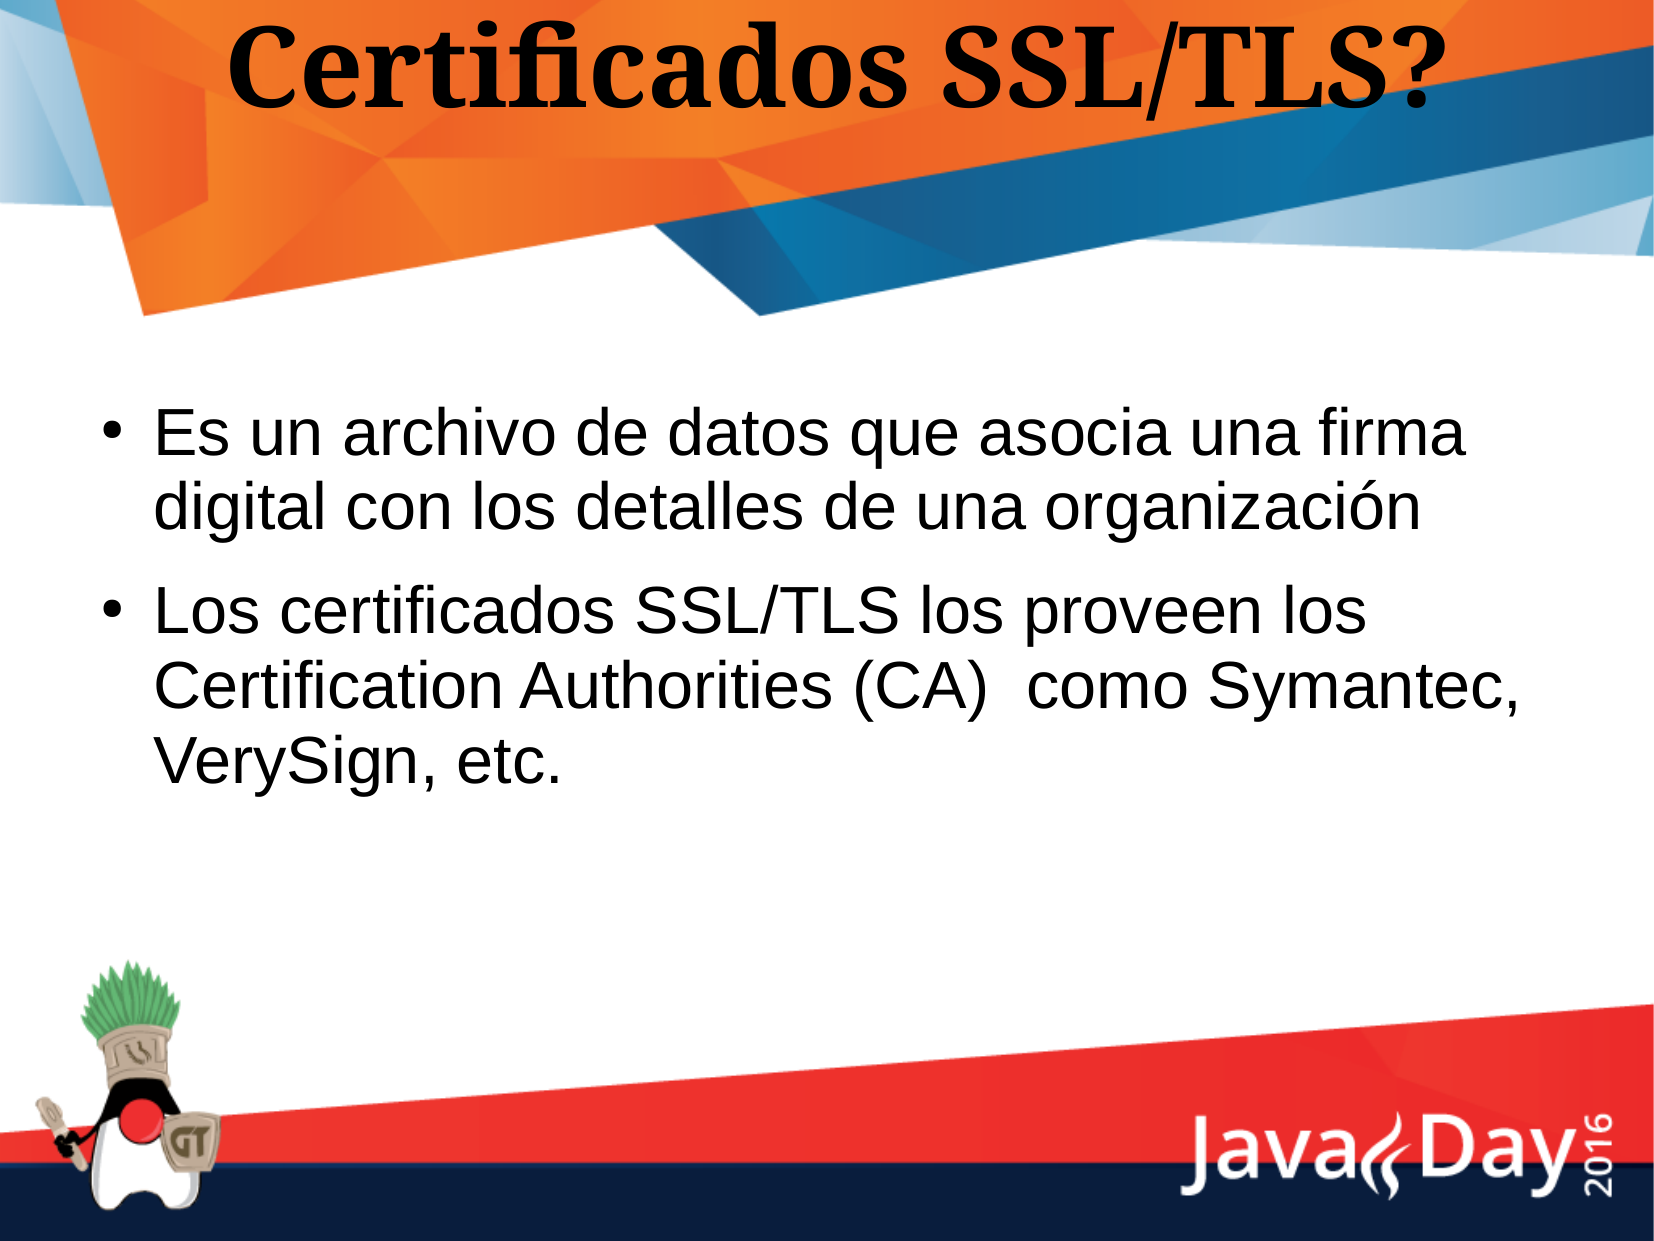

# Certificados SSL/TLS?
Es un archivo de datos que asocia una firma digital con los detalles de una organización
Los certificados SSL/TLS los proveen los Certification Authorities (CA) como Symantec, VerySign, etc.